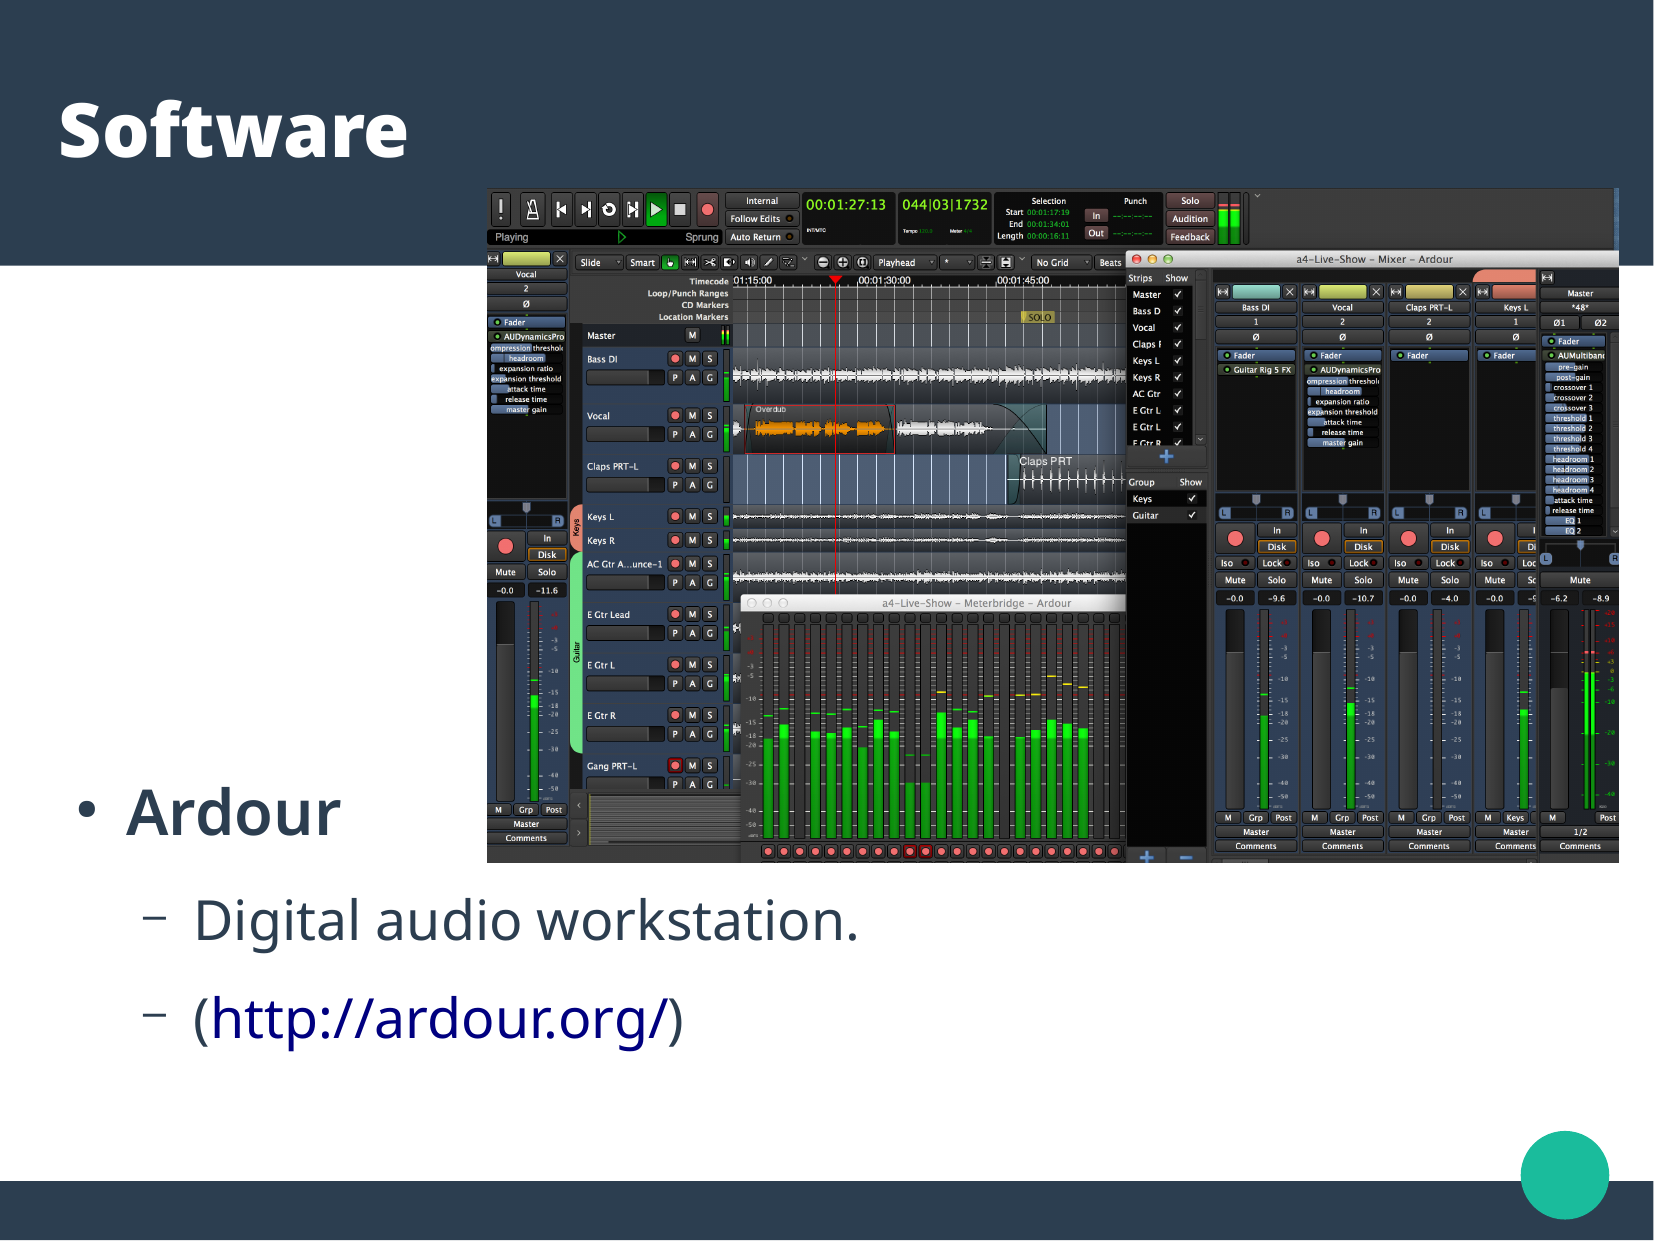

# Software
Ardour
Digital audio workstation.
(http://ardour.org/)